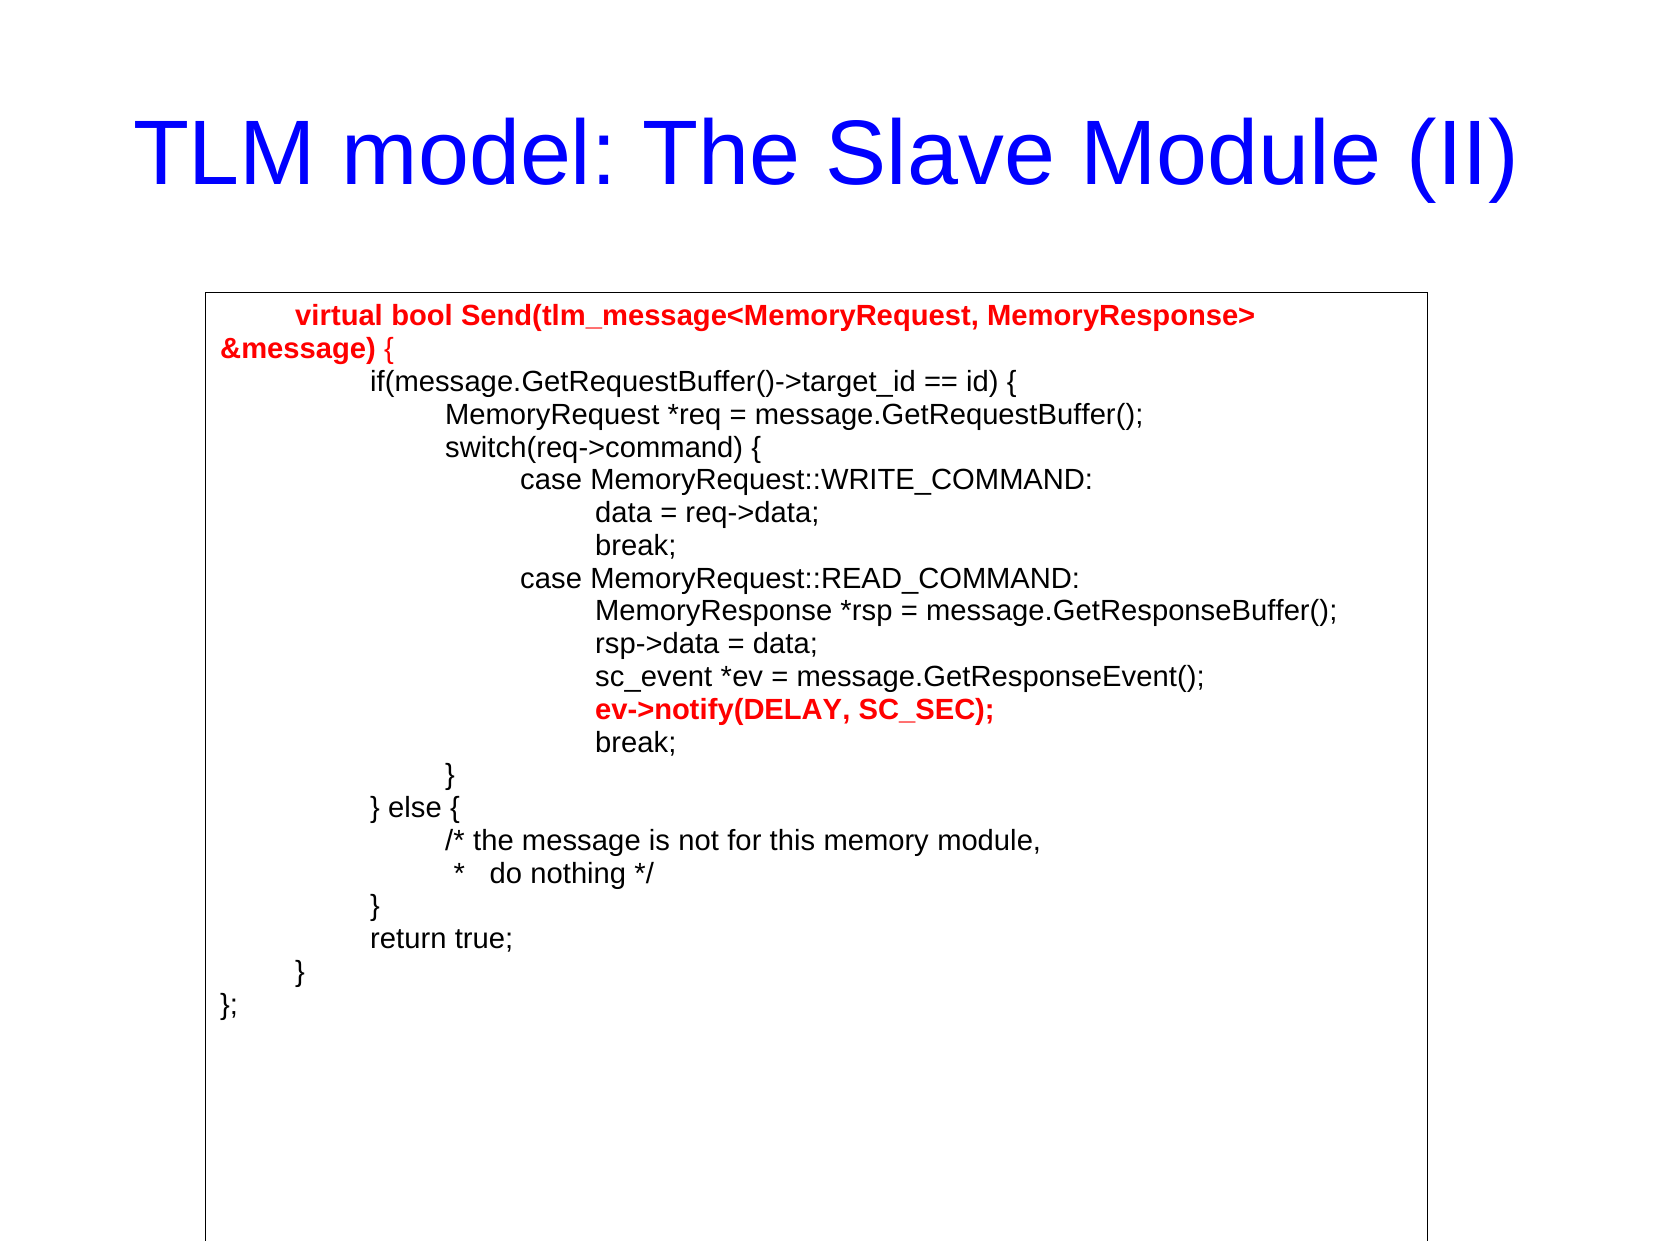

# TLM model: The Slave Module (II)
	virtual bool Send(tlm_message<MemoryRequest, MemoryResponse> &message) {
		if(message.GetRequestBuffer()->target_id == id) {
			MemoryRequest *req = message.GetRequestBuffer();
			switch(req->command) {
				case MemoryRequest::WRITE_COMMAND:
					data = req->data;
					break;
				case MemoryRequest::READ_COMMAND:
					MemoryResponse *rsp = message.GetResponseBuffer();
					rsp->data = data;
					sc_event *ev = message.GetResponseEvent();
					ev->notify(DELAY, SC_SEC);
					break;
			}
		} else {
			/* the message is not for this memory module,
			 * do nothing */
		}
		return true;
	}
};